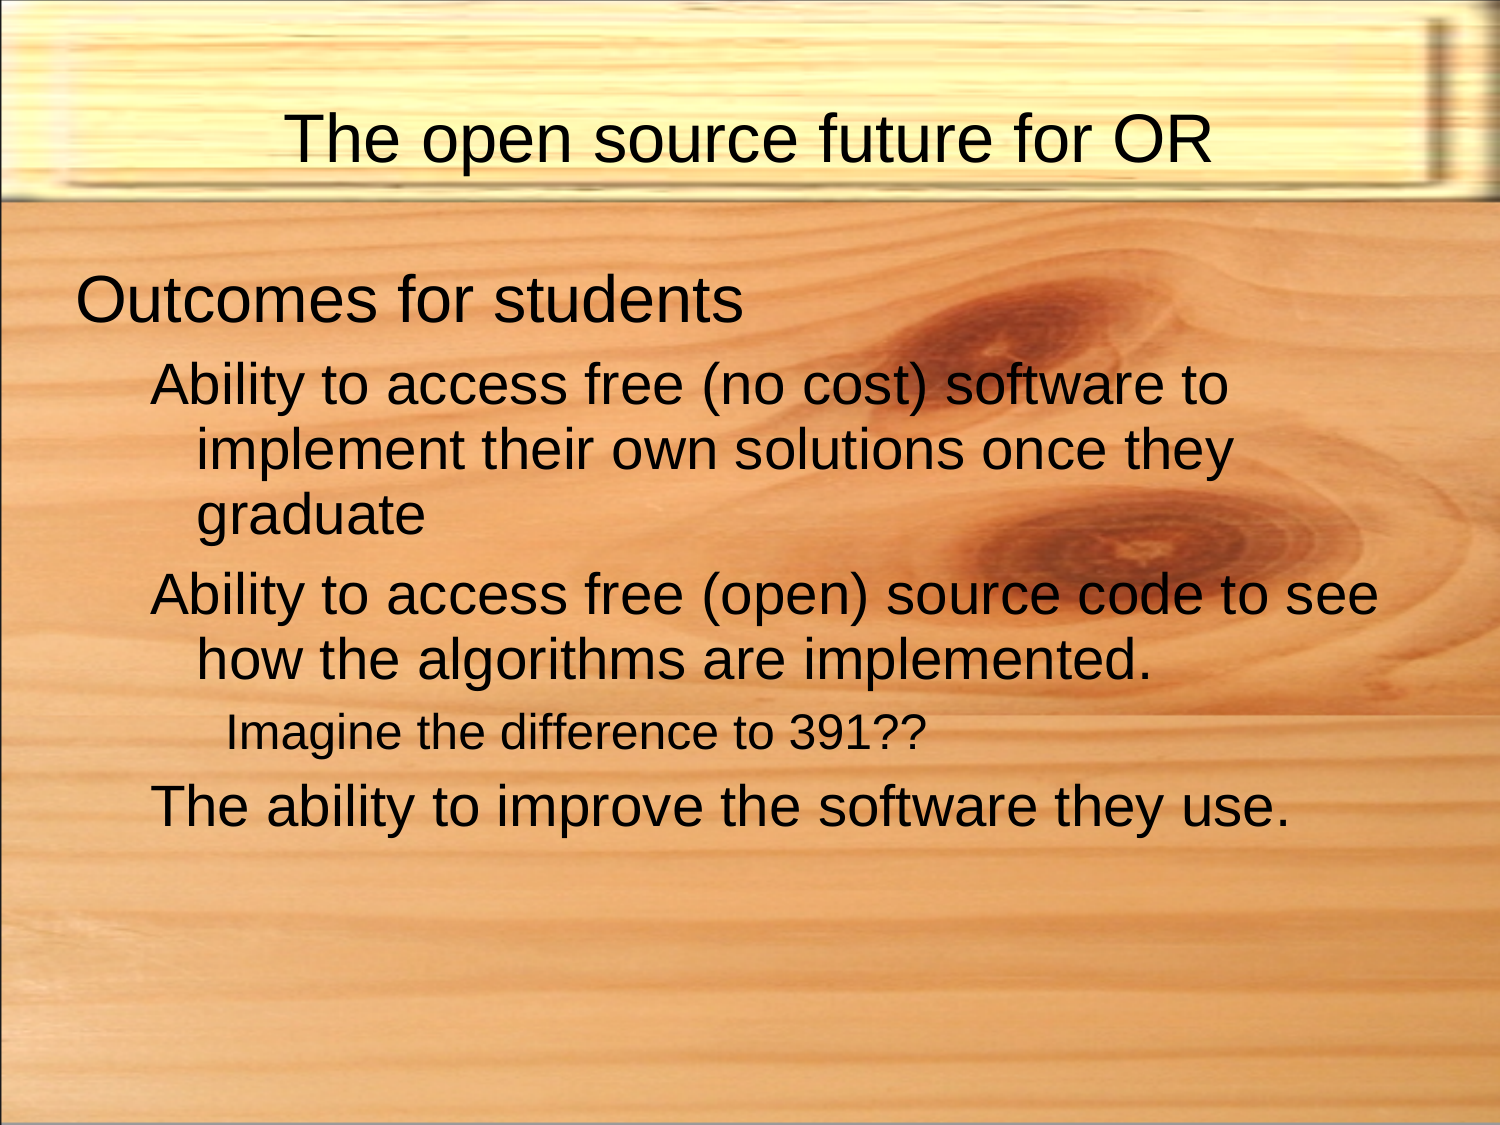

# The open source future for OR
Outcomes for students
Ability to access free (no cost) software to implement their own solutions once they graduate
Ability to access free (open) source code to see how the algorithms are implemented.
Imagine the difference to 391??
The ability to improve the software they use.